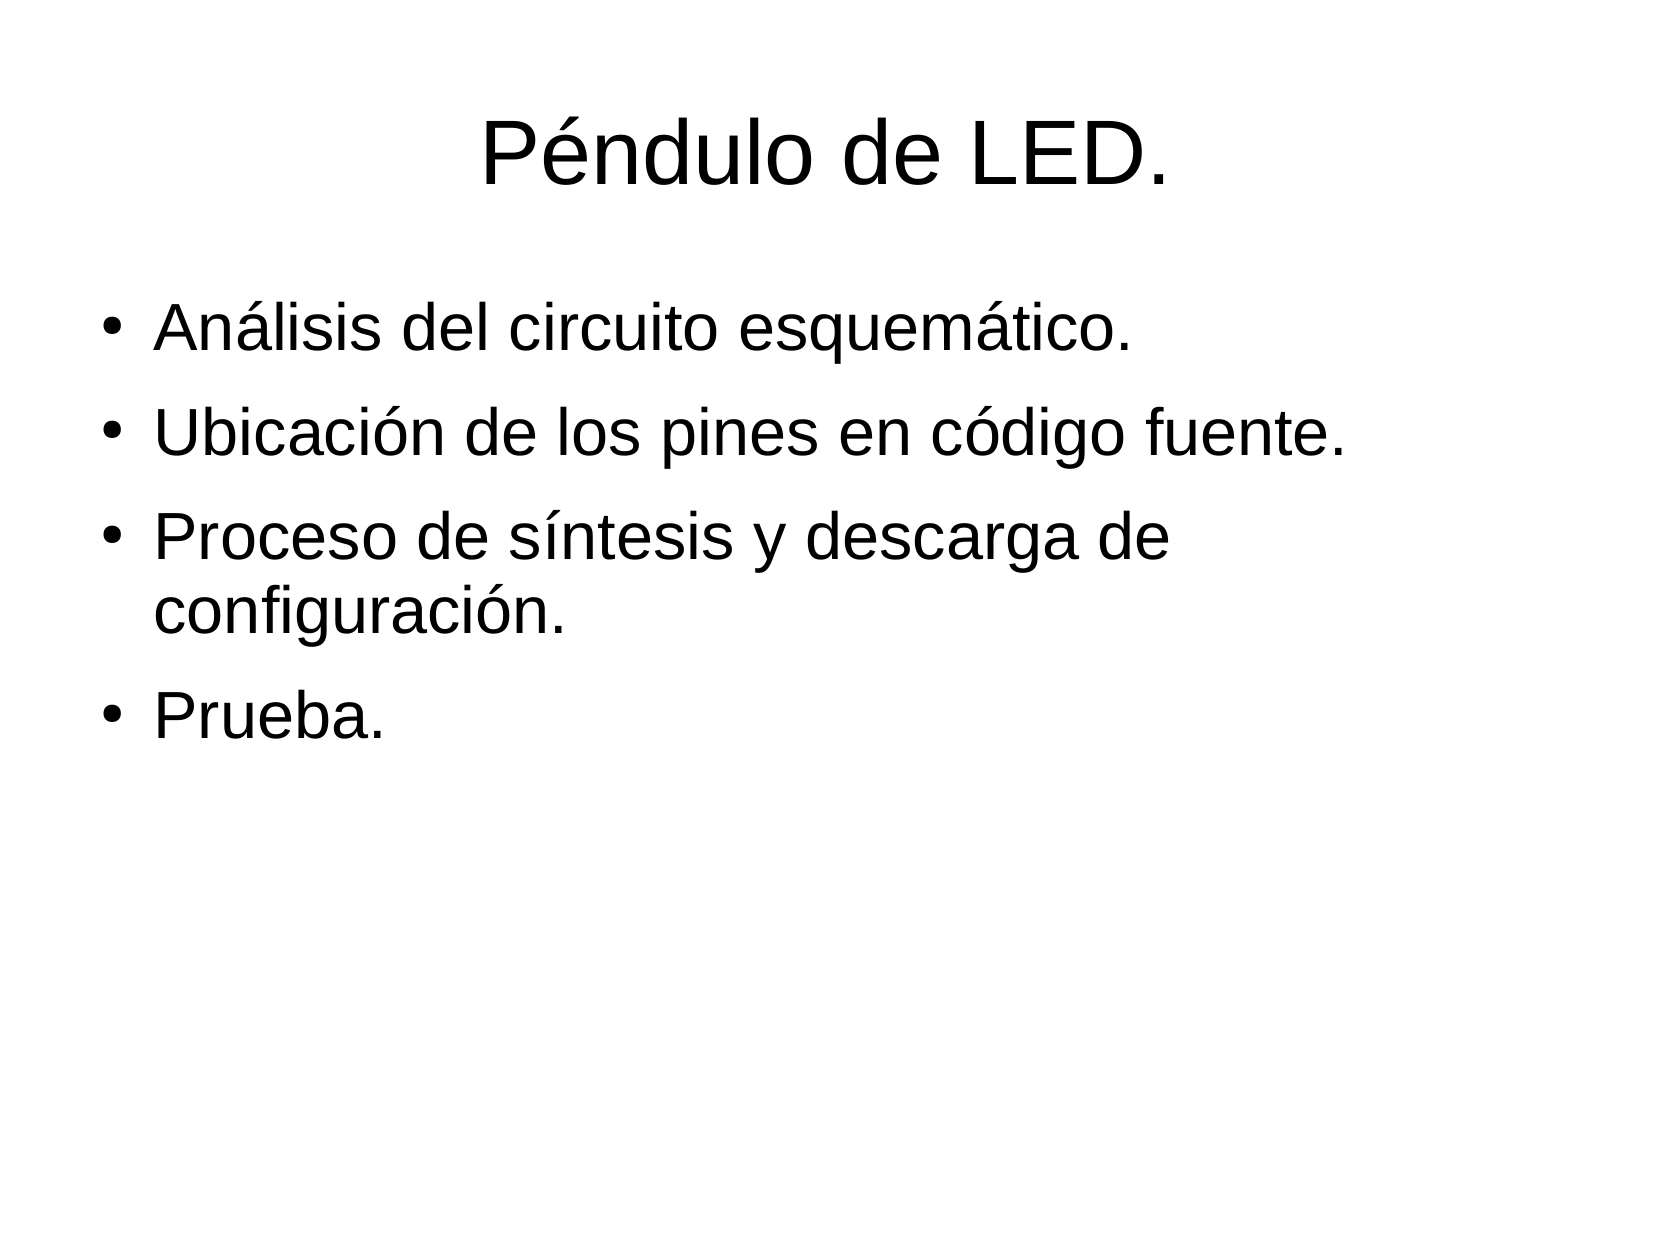

# Péndulo de LED.
Análisis del circuito esquemático.
Ubicación de los pines en código fuente.
Proceso de síntesis y descarga de configuración.
Prueba.